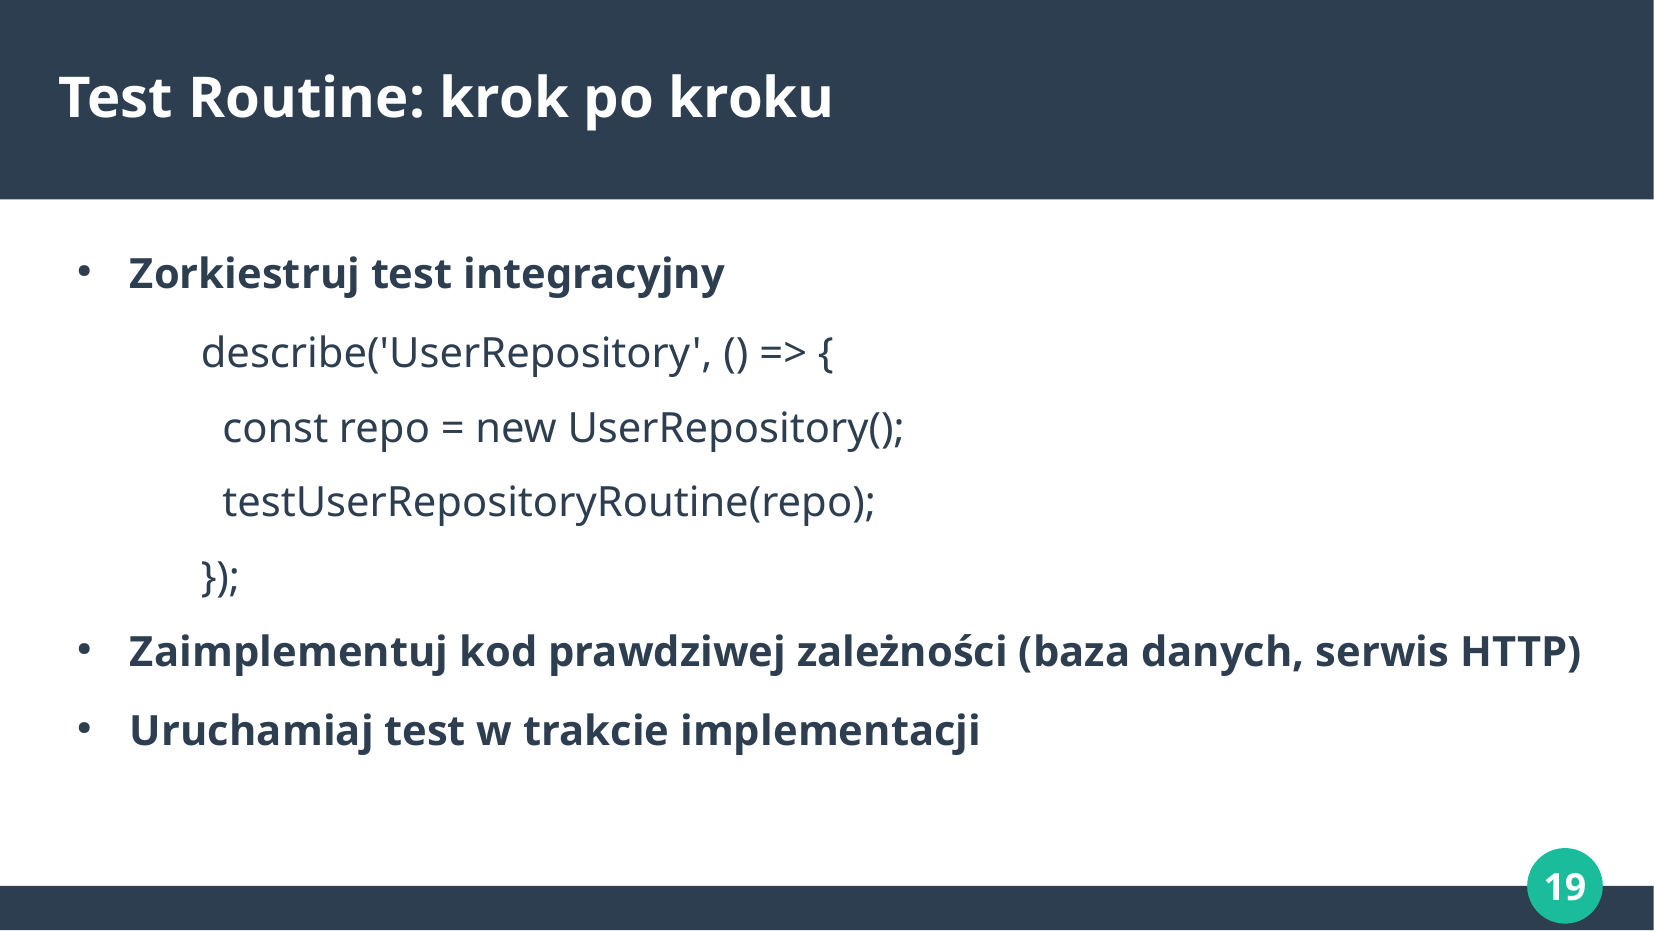

# Test Routine: krok po kroku
Zorkiestruj test integracyjny
describe('UserRepository', () => {
 const repo = new UserRepository();
 testUserRepositoryRoutine(repo);
});
Zaimplementuj kod prawdziwej zależności (baza danych, serwis HTTP)
Uruchamiaj test w trakcie implementacji